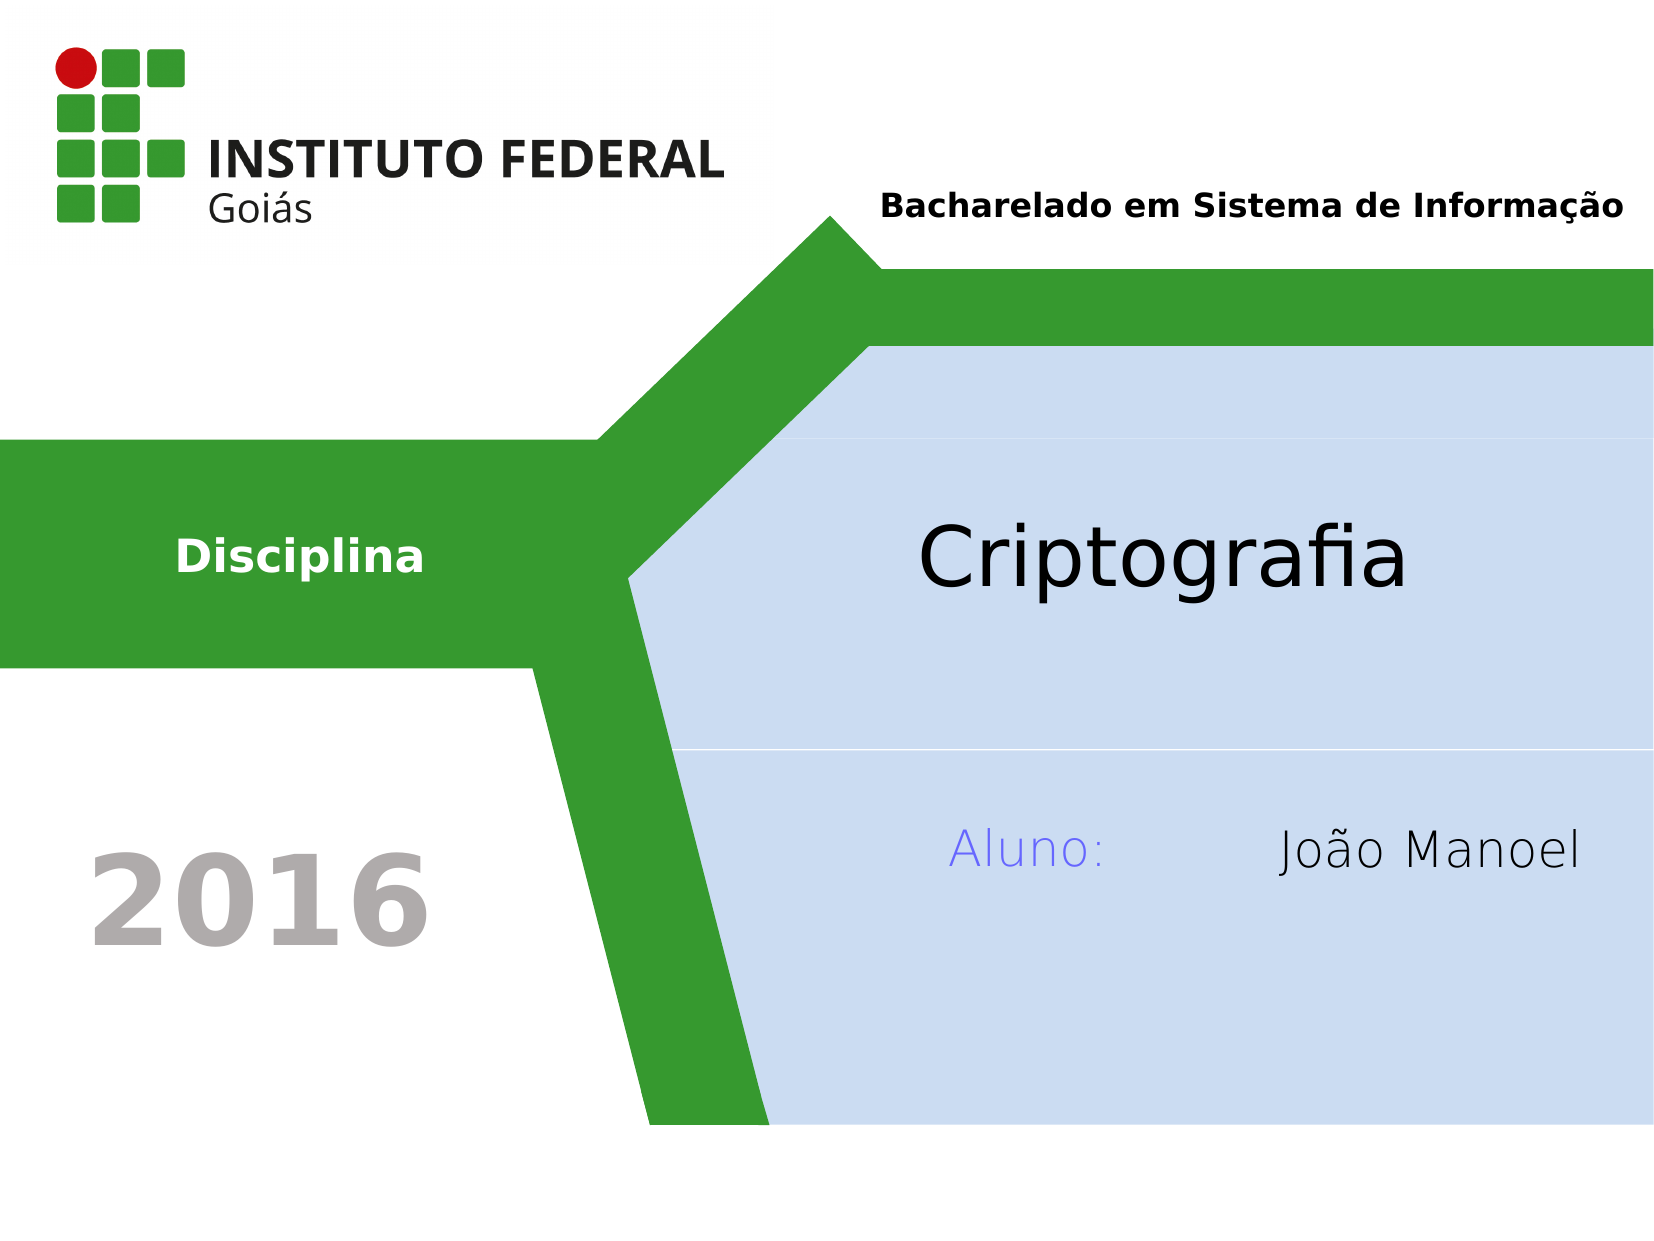

Bacharelado em Sistema de Informação
Disciplina
Criptografia
Aluno:
João Manoel
2016